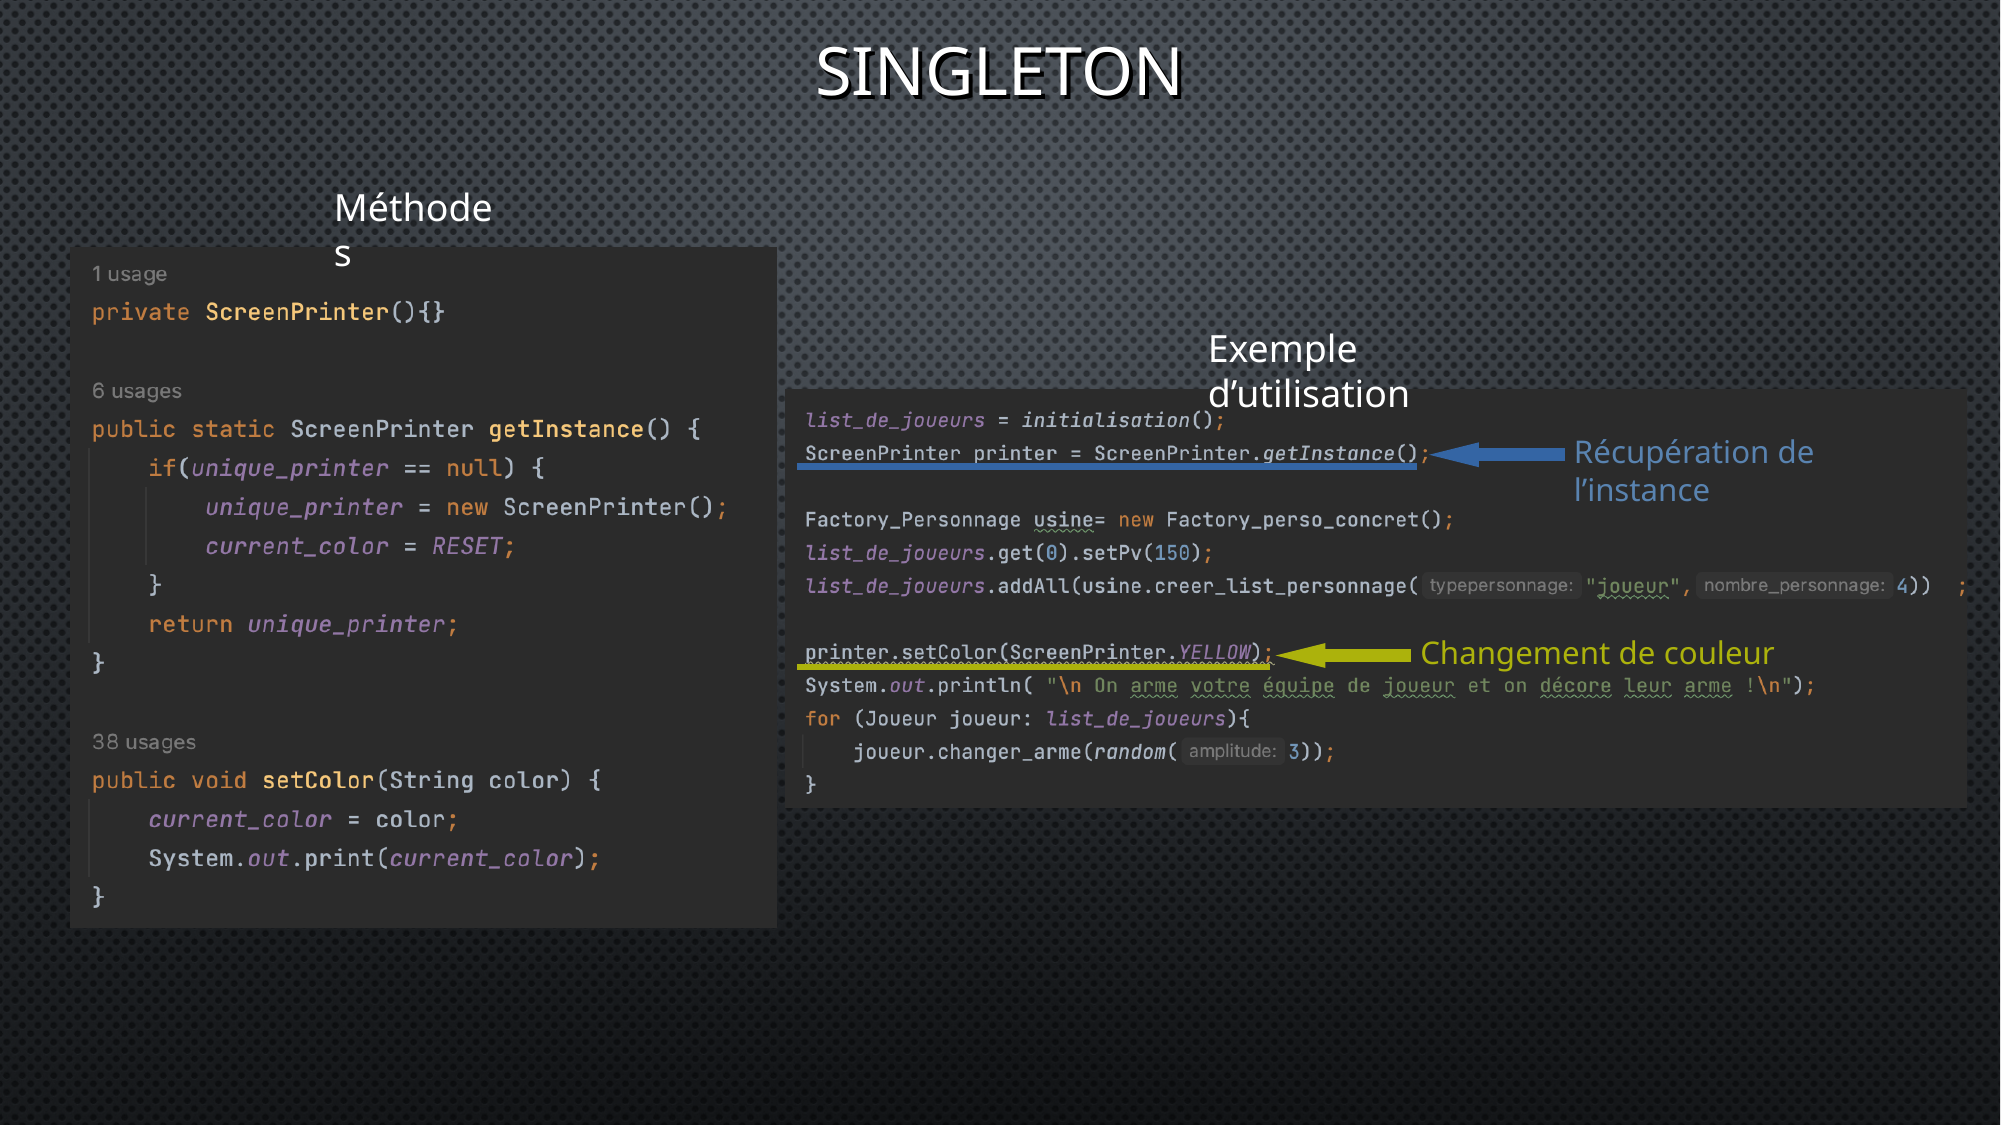

# Singleton
Méthodes
Exemple d’utilisation
Récupération de l’instance
Changement de couleur